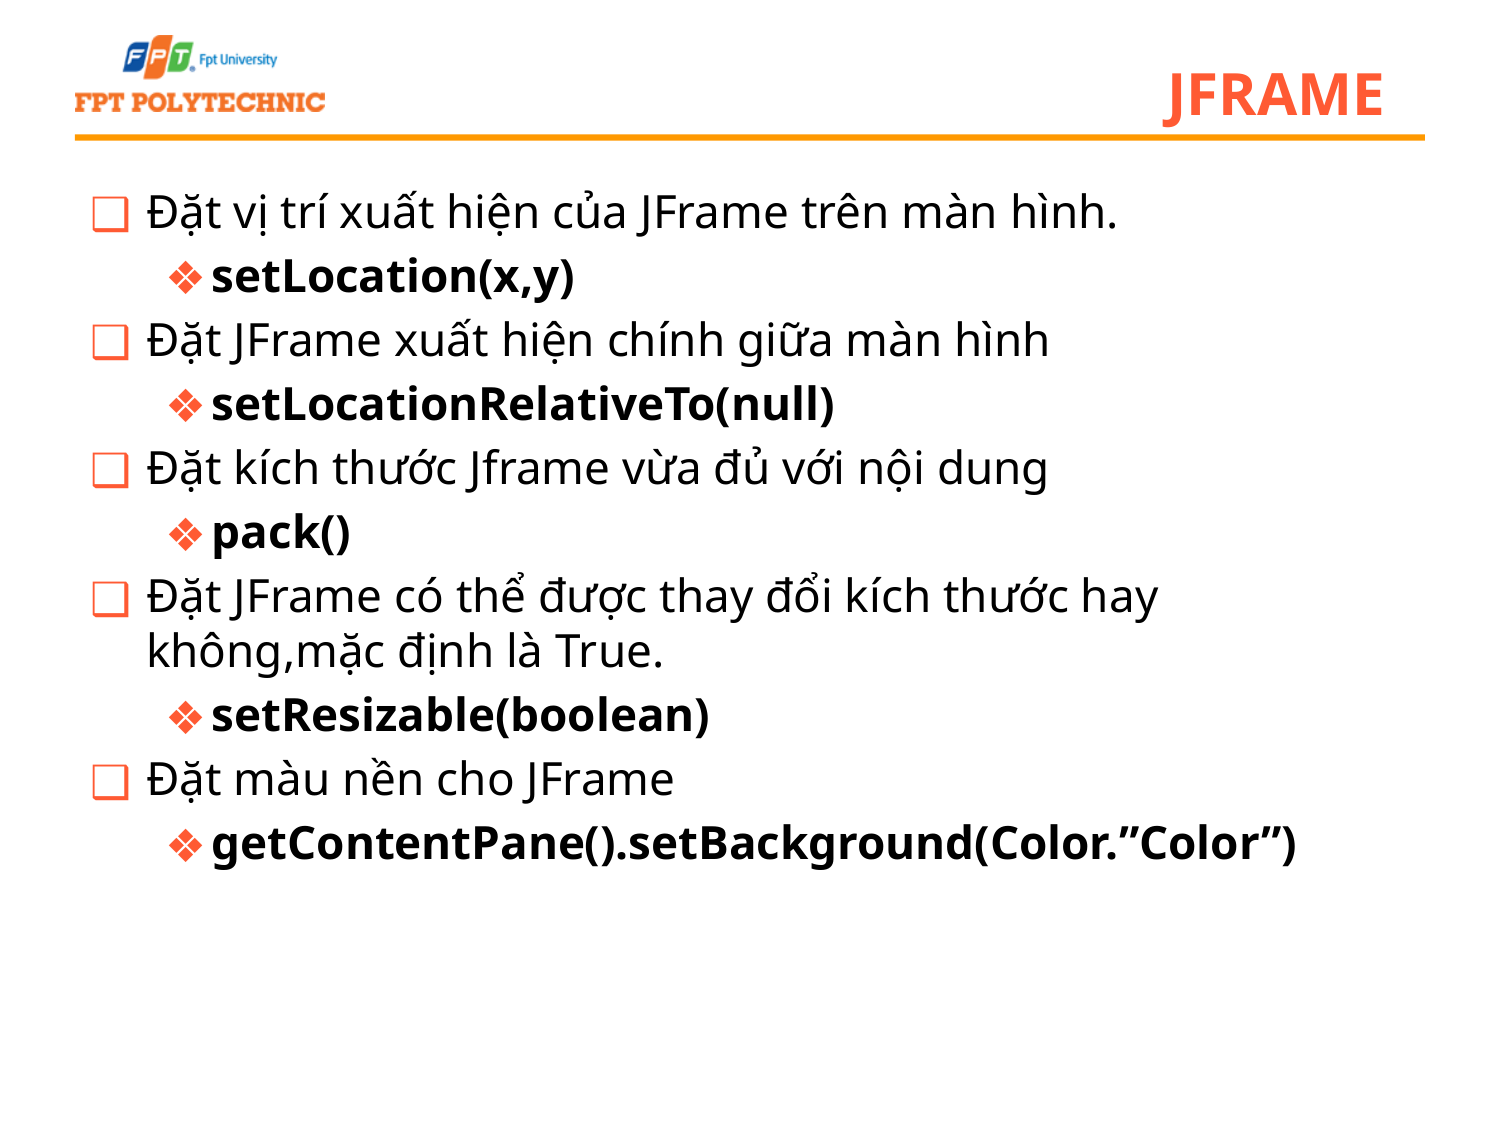

JFrame
# Đặt vị trí xuất hiện của JFrame trên màn hình.
setLocation(x,y)
Đặt JFrame xuất hiện chính giữa màn hình
setLocationRelativeTo(null)
Đặt kích thước Jframe vừa đủ với nội dung
pack()
Đặt JFrame có thể được thay đổi kích thước hay không,mặc định là True.
setResizable(boolean)
Đặt màu nền cho JFrame
getContentPane().setBackground(Color.”Color”)